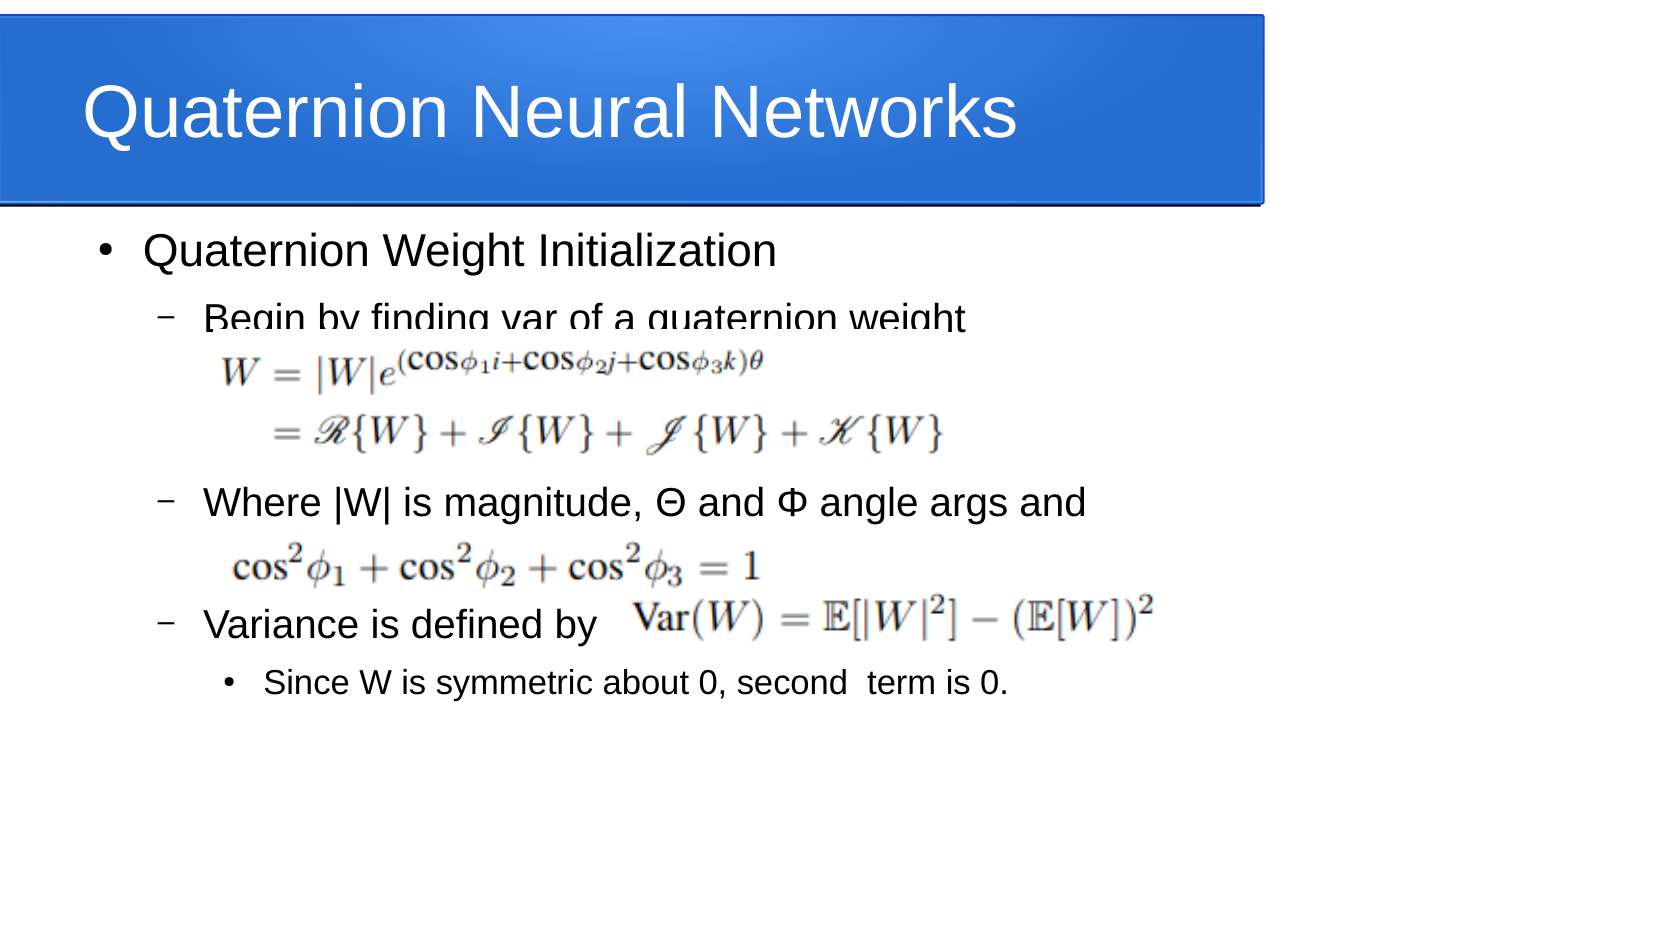

# Quaternion Neural Networks
Quaternion Weight Initialization
Begin by finding var of a quaternion weight
Where |W| is magnitude, Θ and Φ angle args and
Variance is defined by
Since W is symmetric about 0, second term is 0.